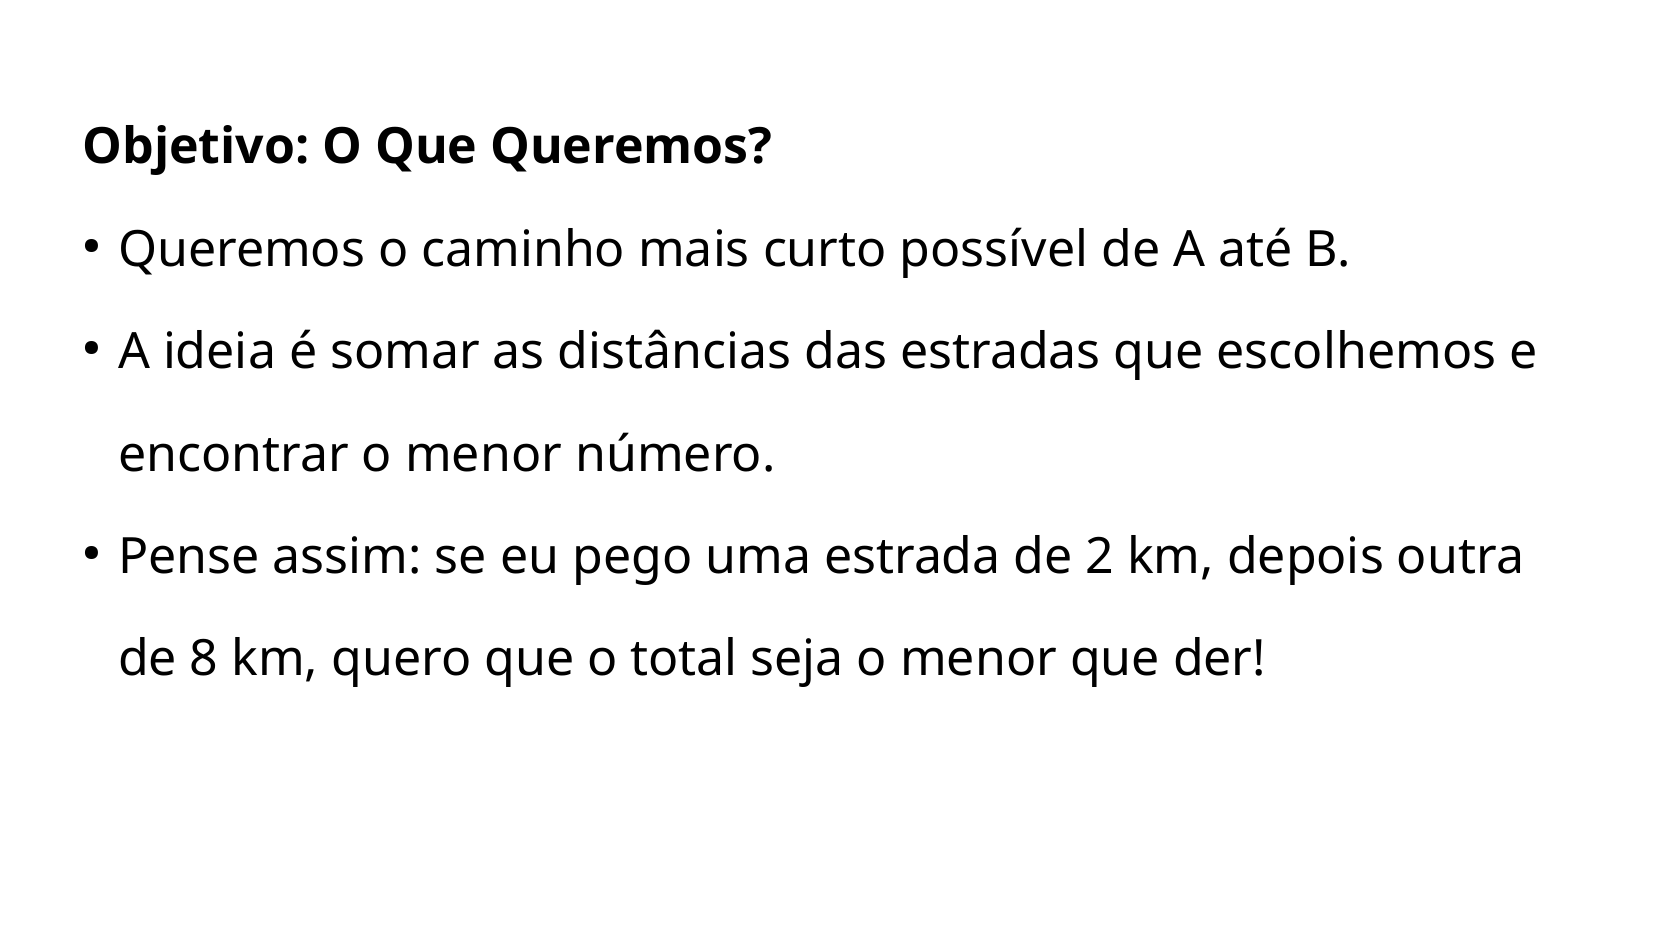

# Objetivo: O Que Queremos?
Queremos o caminho mais curto possível de A até B.
A ideia é somar as distâncias das estradas que escolhemos e encontrar o menor número.
Pense assim: se eu pego uma estrada de 2 km, depois outra de 8 km, quero que o total seja o menor que der!